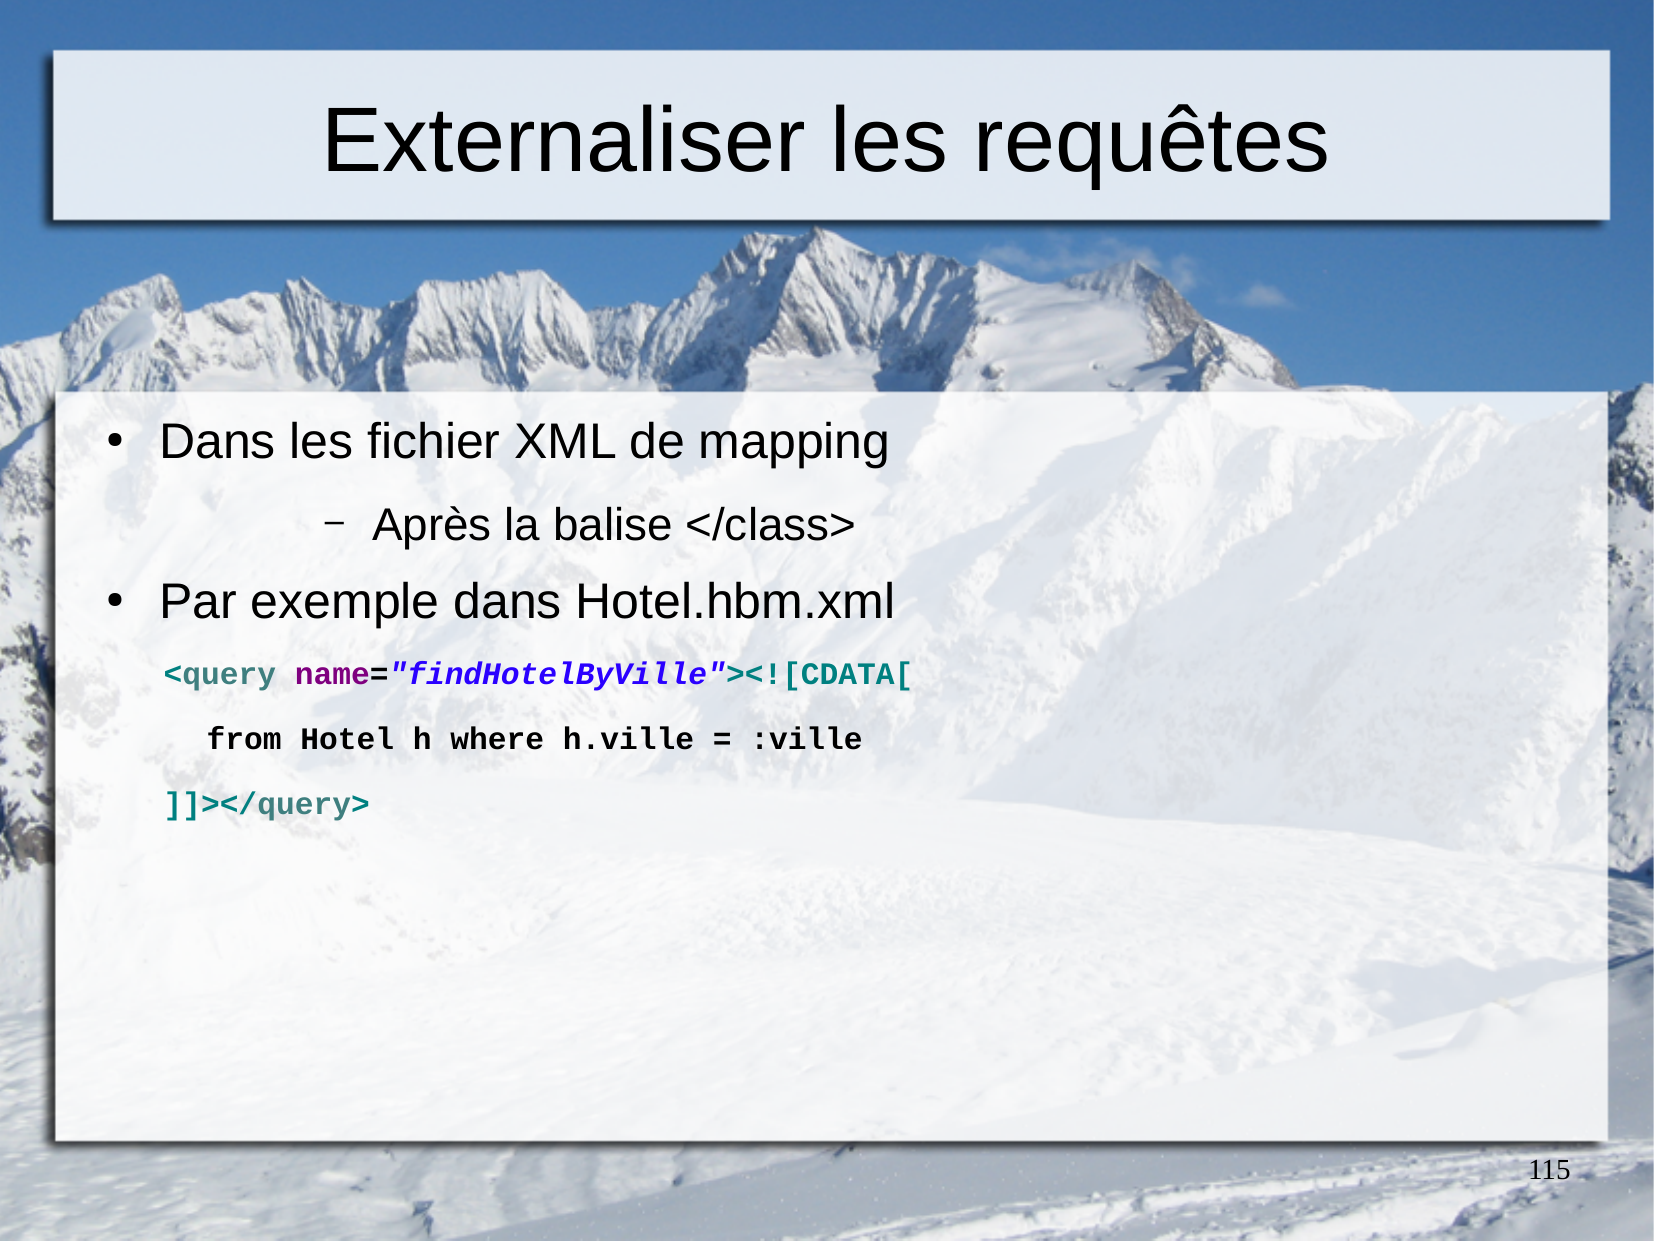

# Externaliser les requêtes
Dans les fichier XML de mapping
Après la balise </class>
Par exemple dans Hotel.hbm.xml
 <query name="findHotelByVille"><![CDATA[
 	from Hotel h where h.ville = :ville
 ]]></query>
115